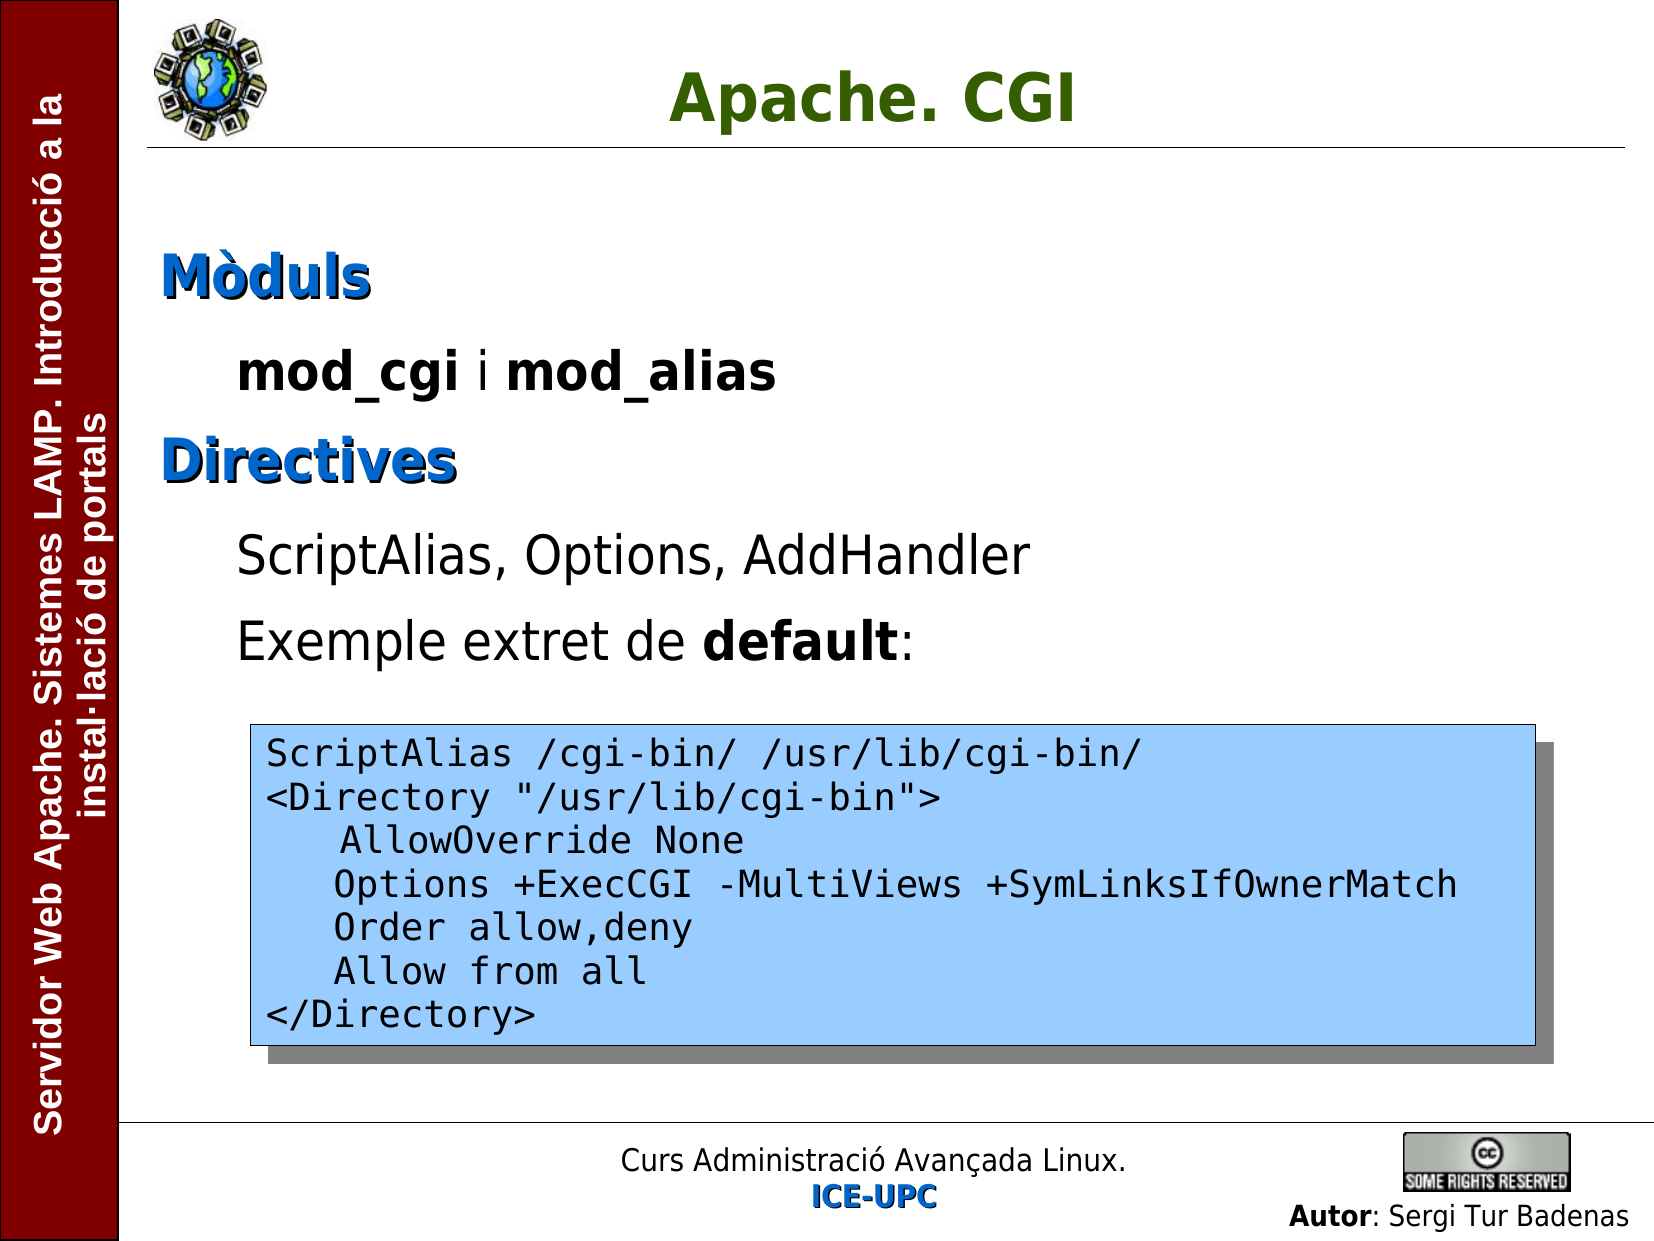

# Apache. CGI
Mòduls
mod_cgi i mod_alias
Directives
ScriptAlias, Options, AddHandler
Exemple extret de default:
ScriptAlias /cgi-bin/ /usr/lib/cgi-bin/
<Directory "/usr/lib/cgi-bin">
	AllowOverride None
 Options +ExecCGI -MultiViews +SymLinksIfOwnerMatch
 Order allow,deny
 Allow from all
</Directory>